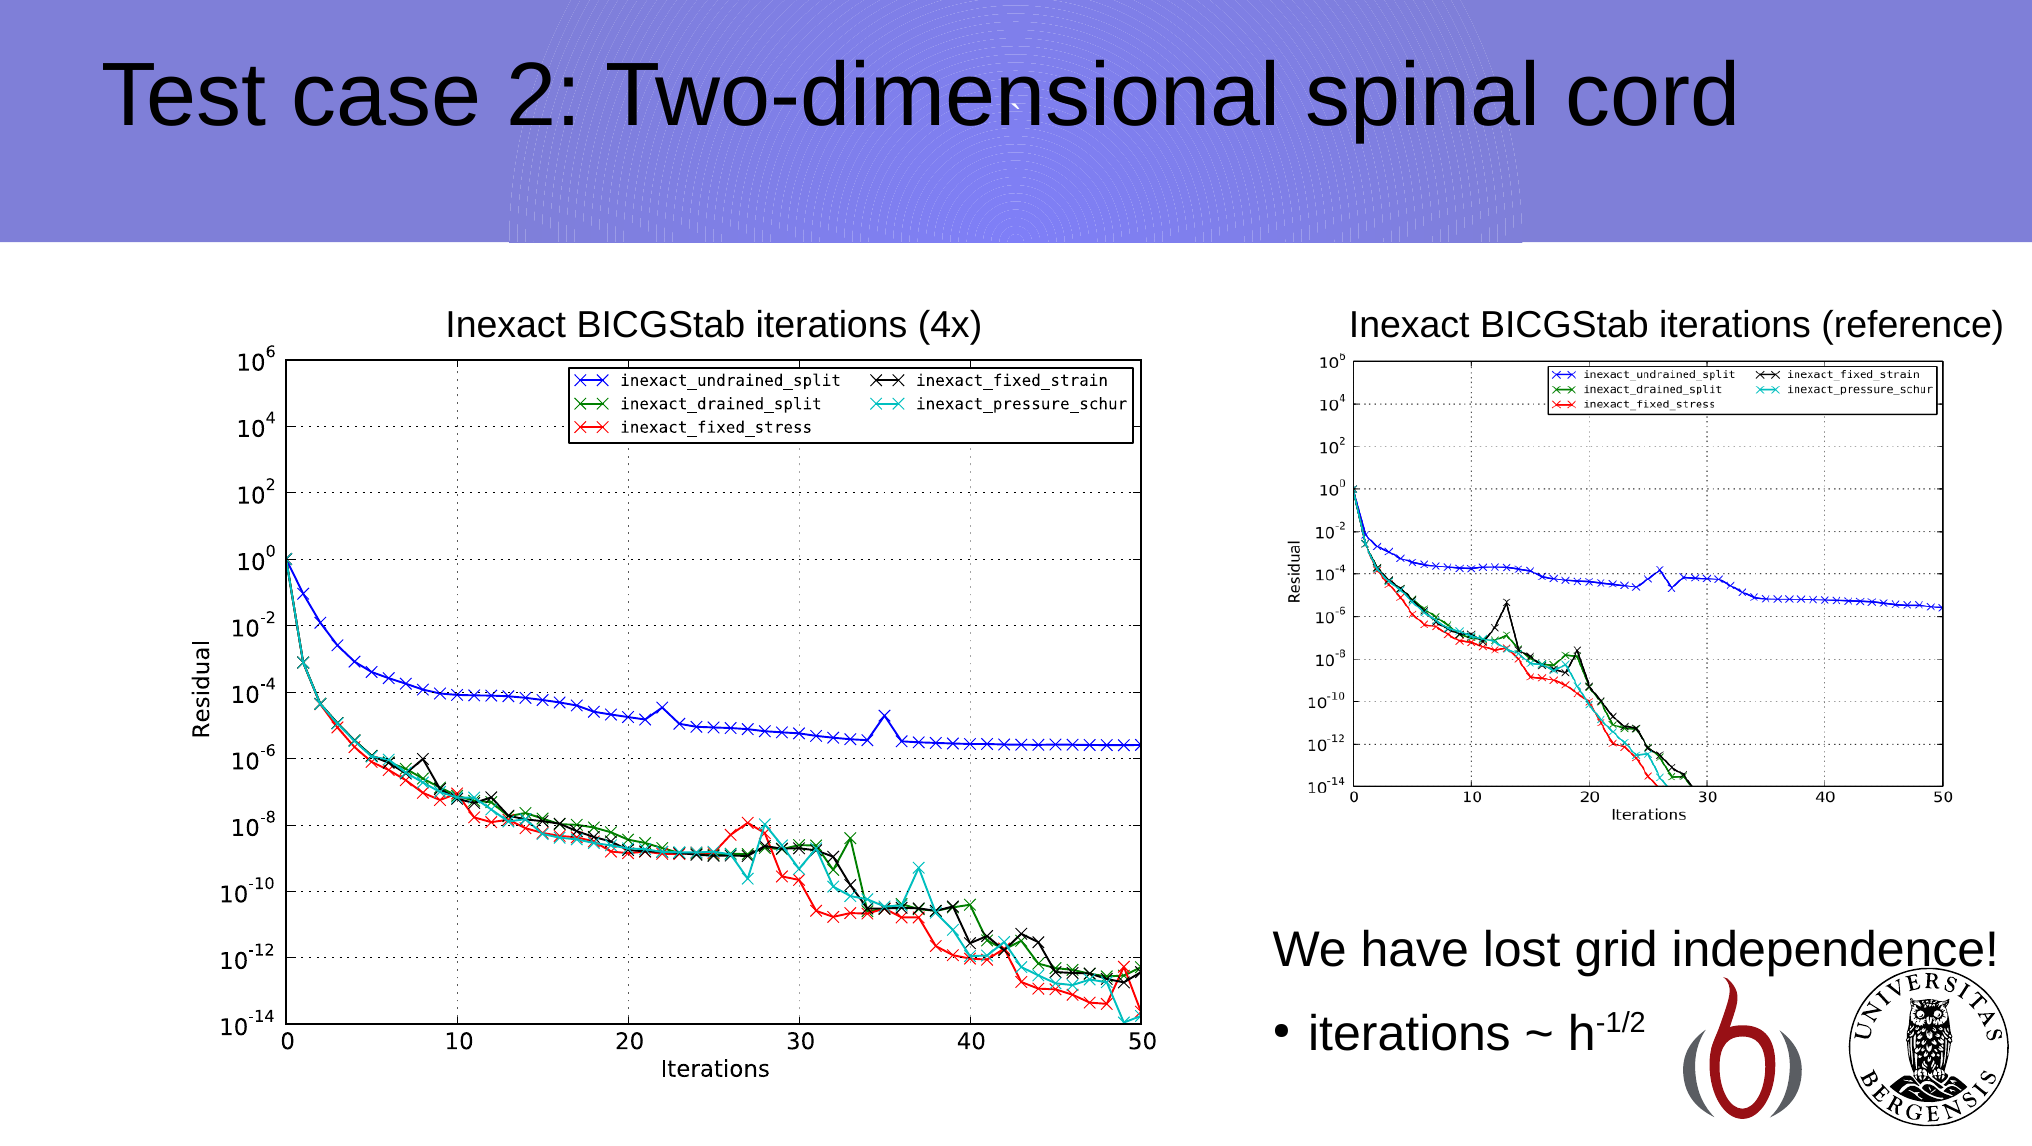

# Test case 2: Two-dimensional spinal cord
Inexact BICGStab iterations (4x)
Inexact BICGStab iterations (reference)
We have lost grid independence!
iterations ~ h-1/2